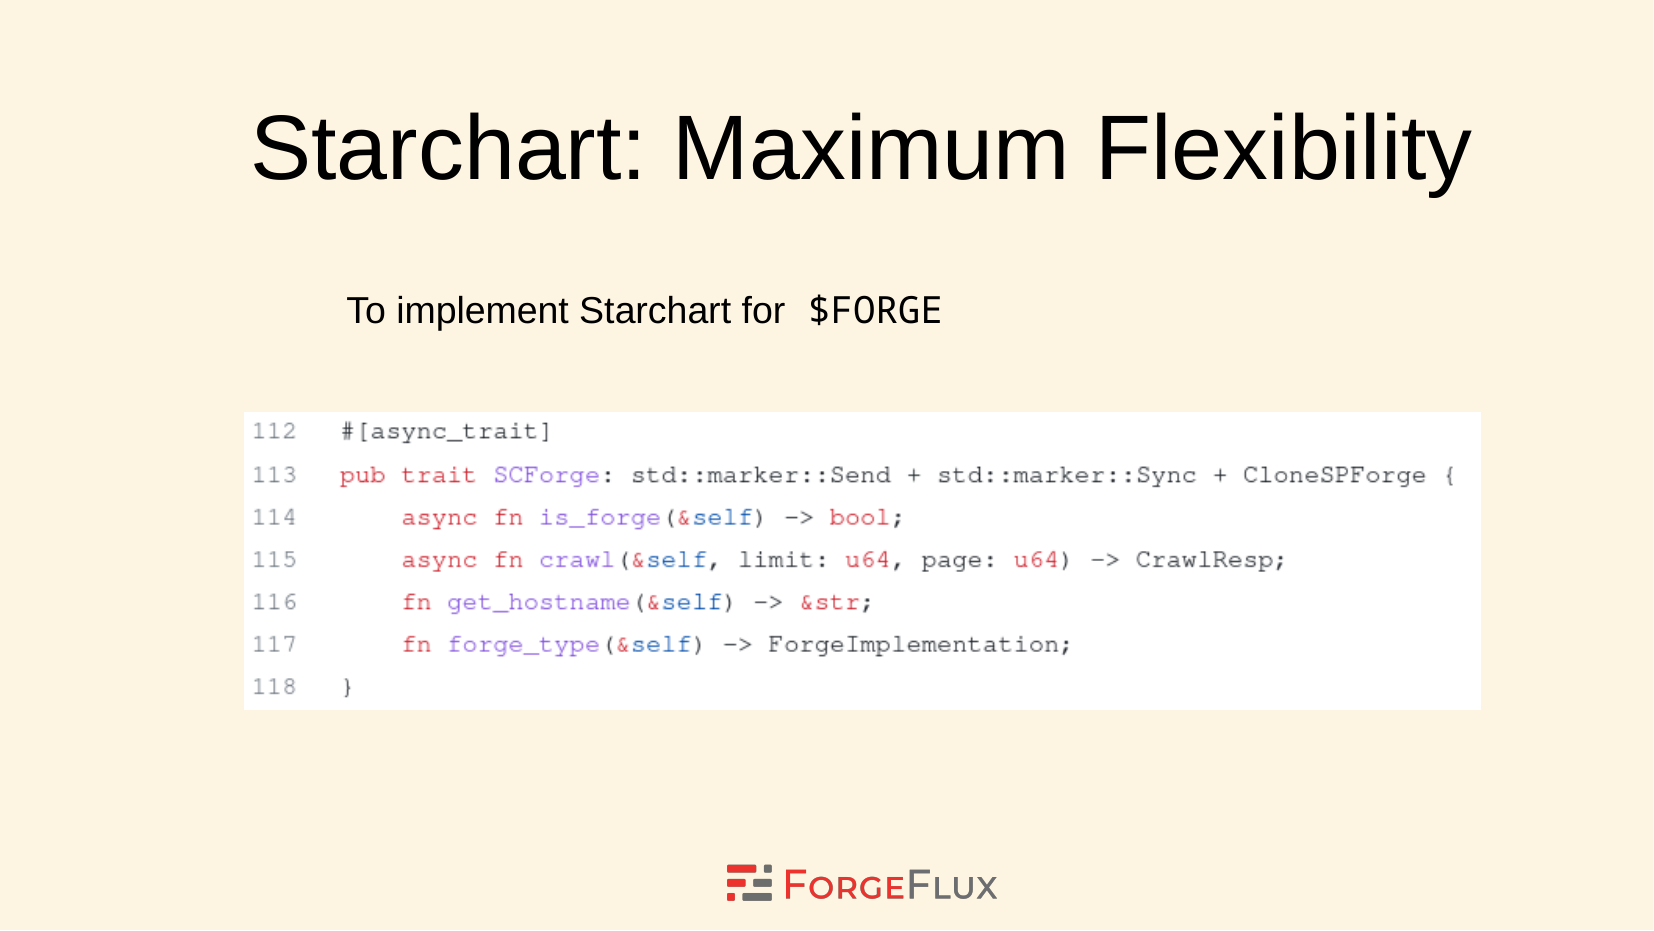

# Starchart: Maximum Flexibility
To implement Starchart for $FORGE